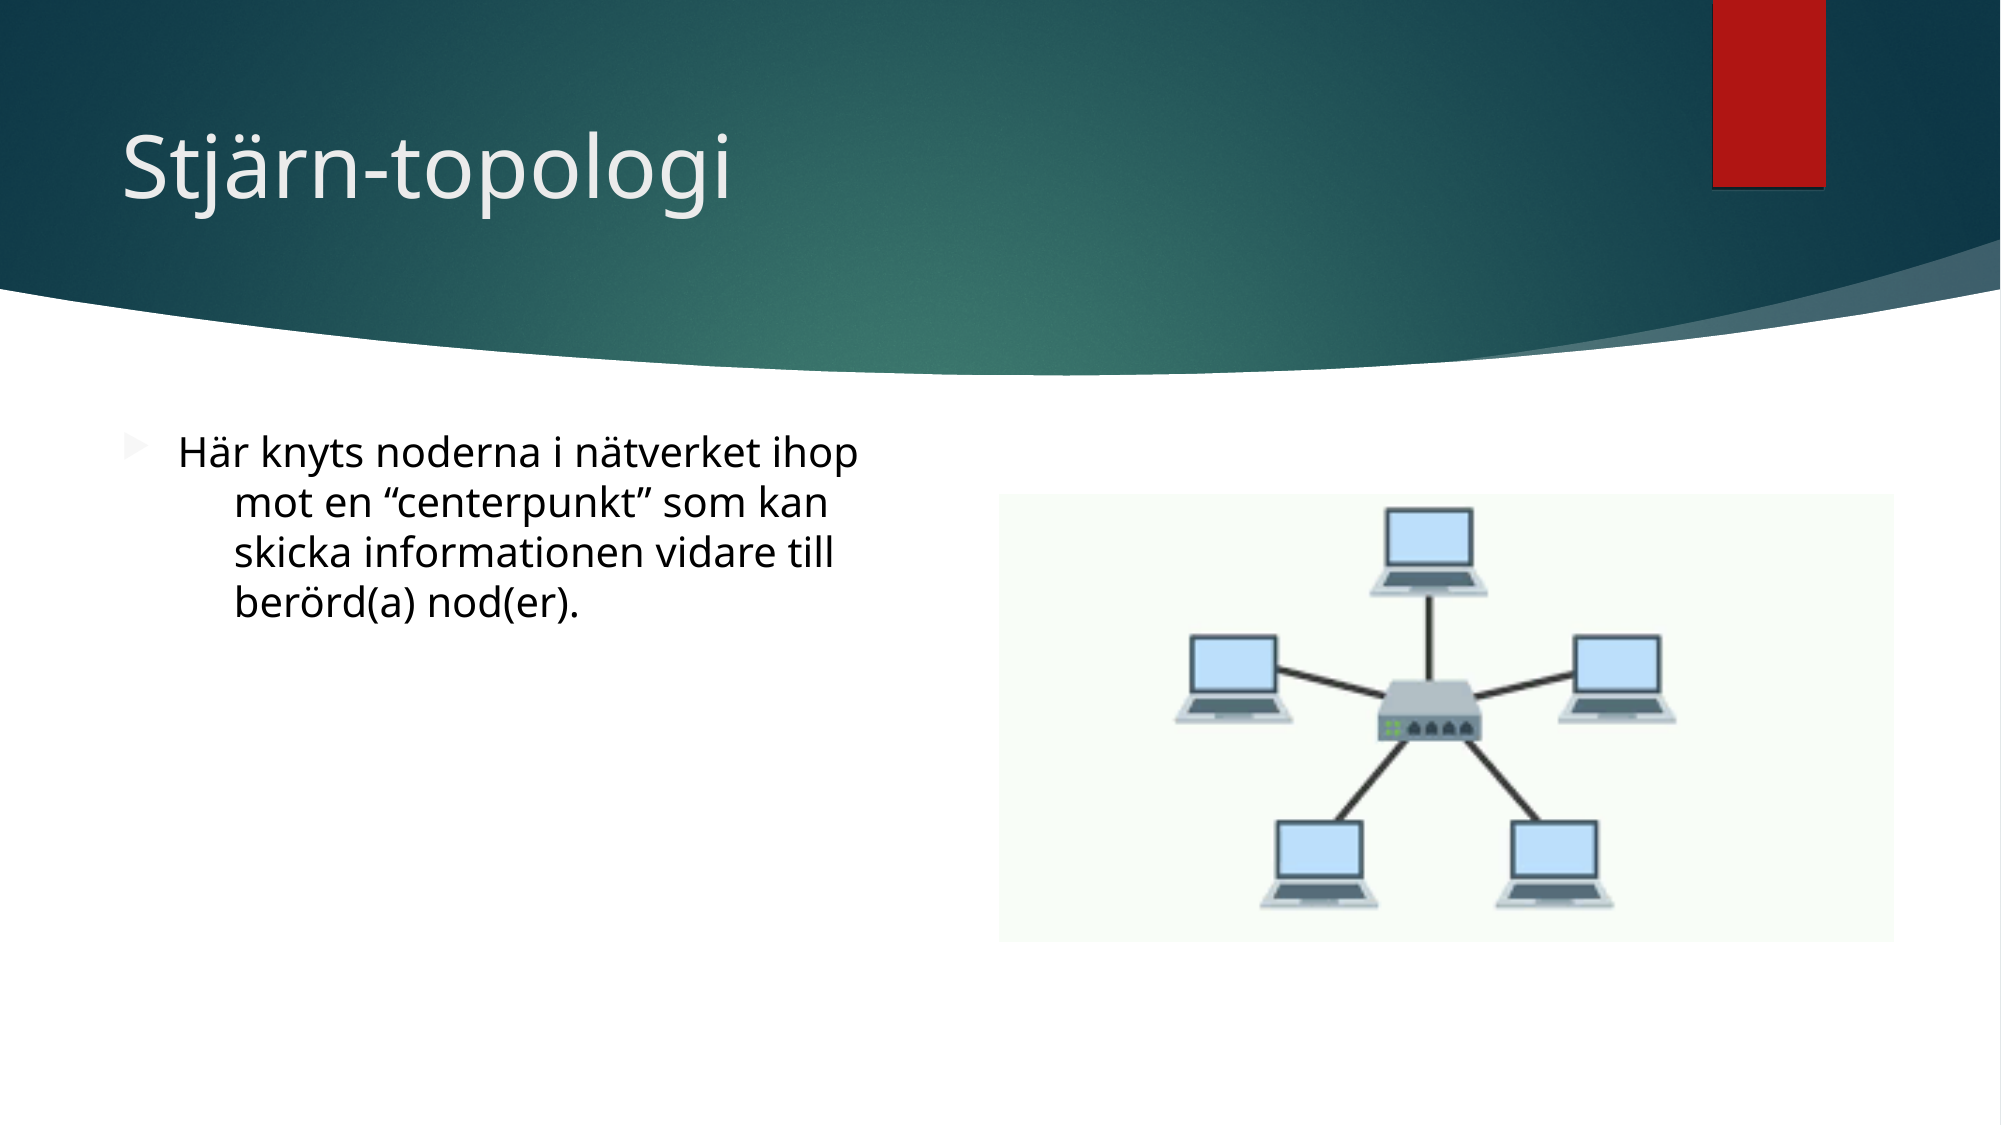

# Stjärn-topologi
Här knyts noderna i nätverket ihop mot en “centerpunkt” som kan skicka informationen vidare till berörd(a) nod(er).